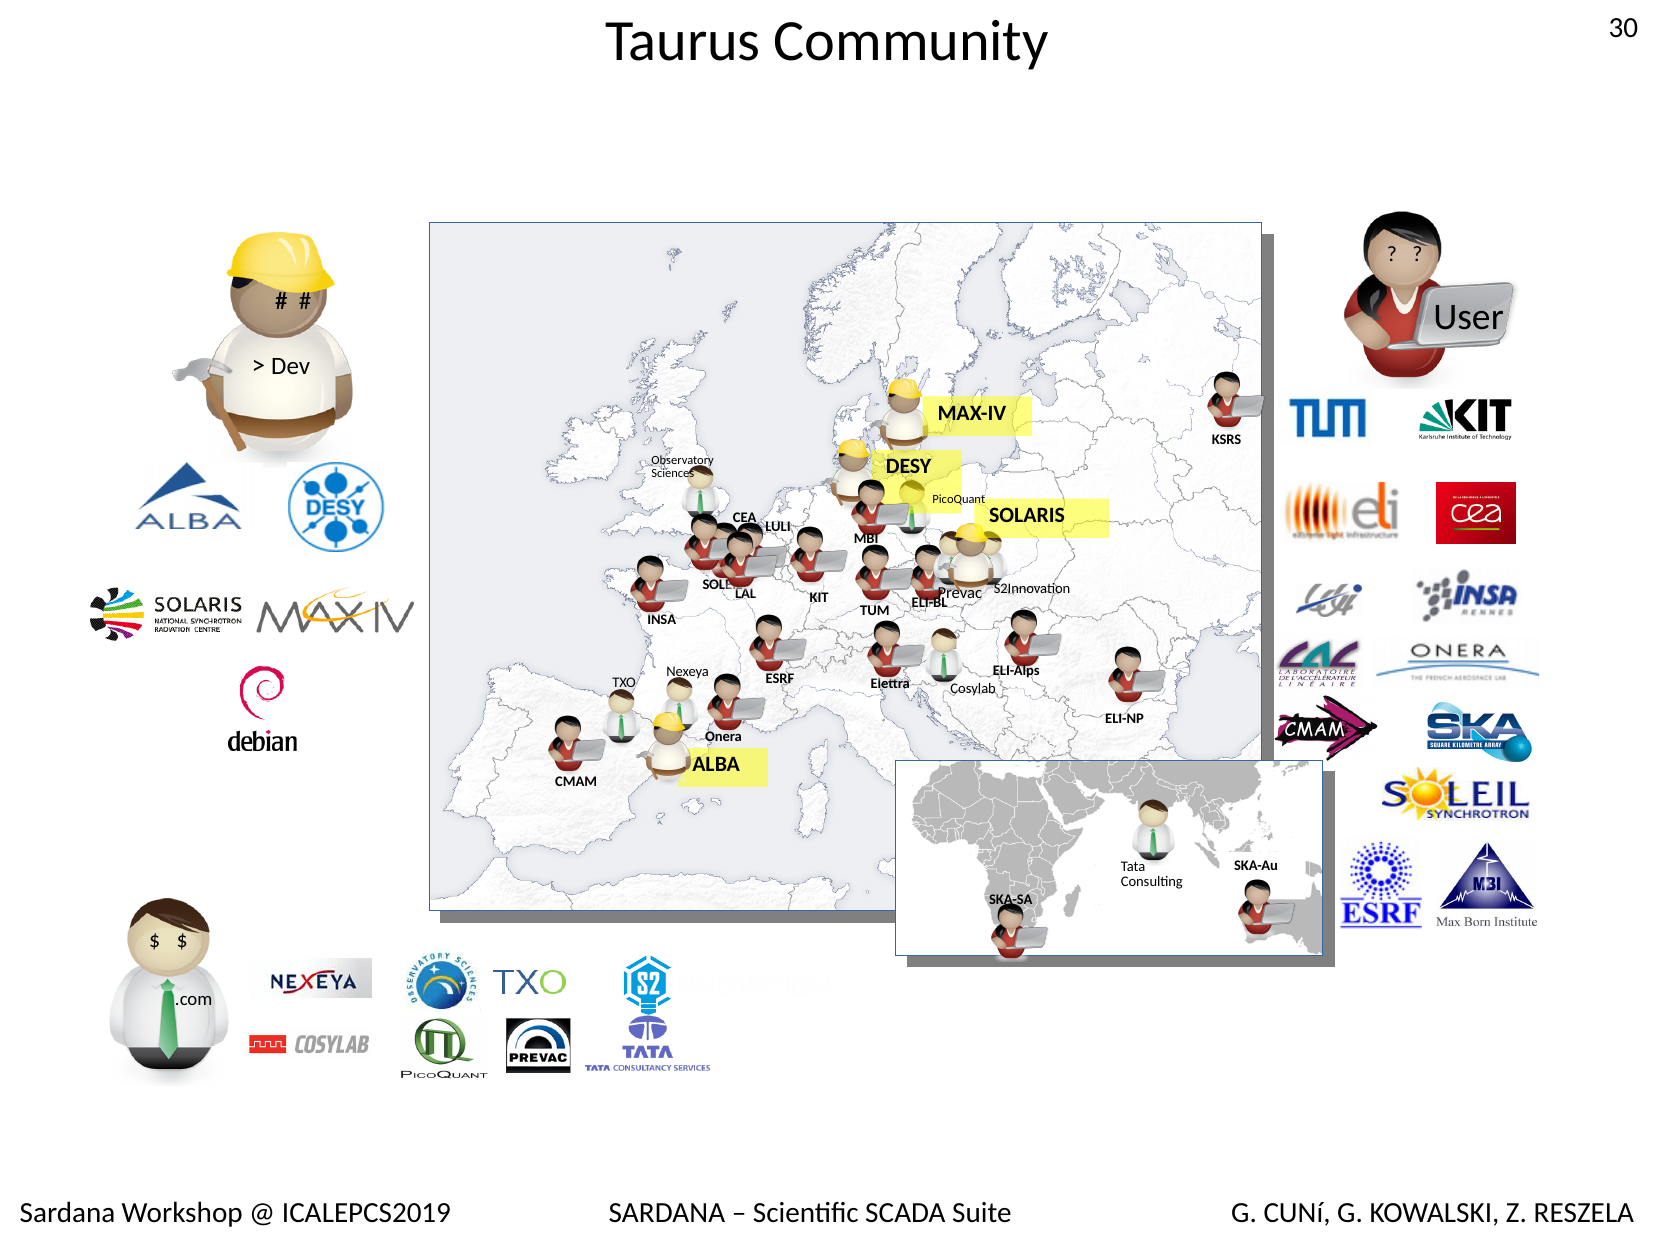

# Taurus Community
30
?
?
User
#
#
#
> Dev
MAX-IV
KSRS
Observatory Sciences
DESY
PicoQuant
SOLARIS
CEA
LULI
MBI
SOLEIL
S2Innovation
Prevac
LAL
KIT
ELI-BL
TUM
INSA
ELI-Alps
Nexeya
ESRF
TXO
Elettra
Cosylab
ELI-NP
Onera
ALBA
CMAM
SKA-Au
Tata Consulting
SKA-SA
$
$
.com